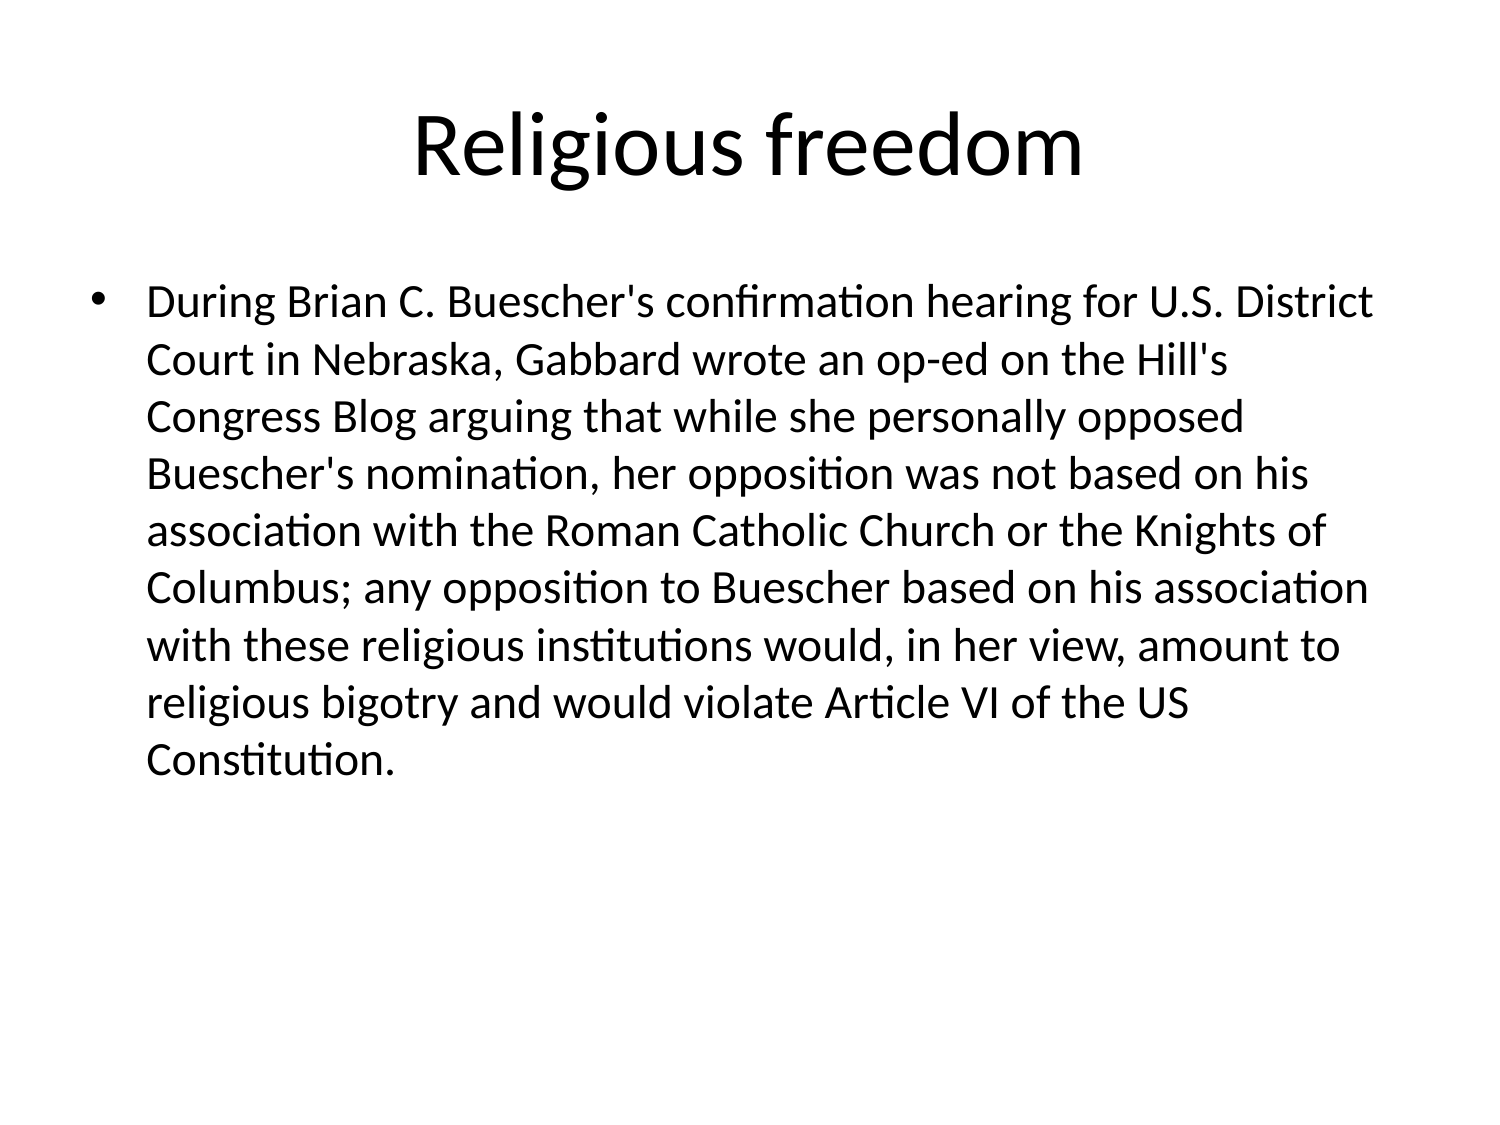

# Religious freedom
During Brian C. Buescher's confirmation hearing for U.S. District Court in Nebraska, Gabbard wrote an op-ed on the Hill's Congress Blog arguing that while she personally opposed Buescher's nomination, her opposition was not based on his association with the Roman Catholic Church or the Knights of Columbus; any opposition to Buescher based on his association with these religious institutions would, in her view, amount to religious bigotry and would violate Article VI of the US Constitution.